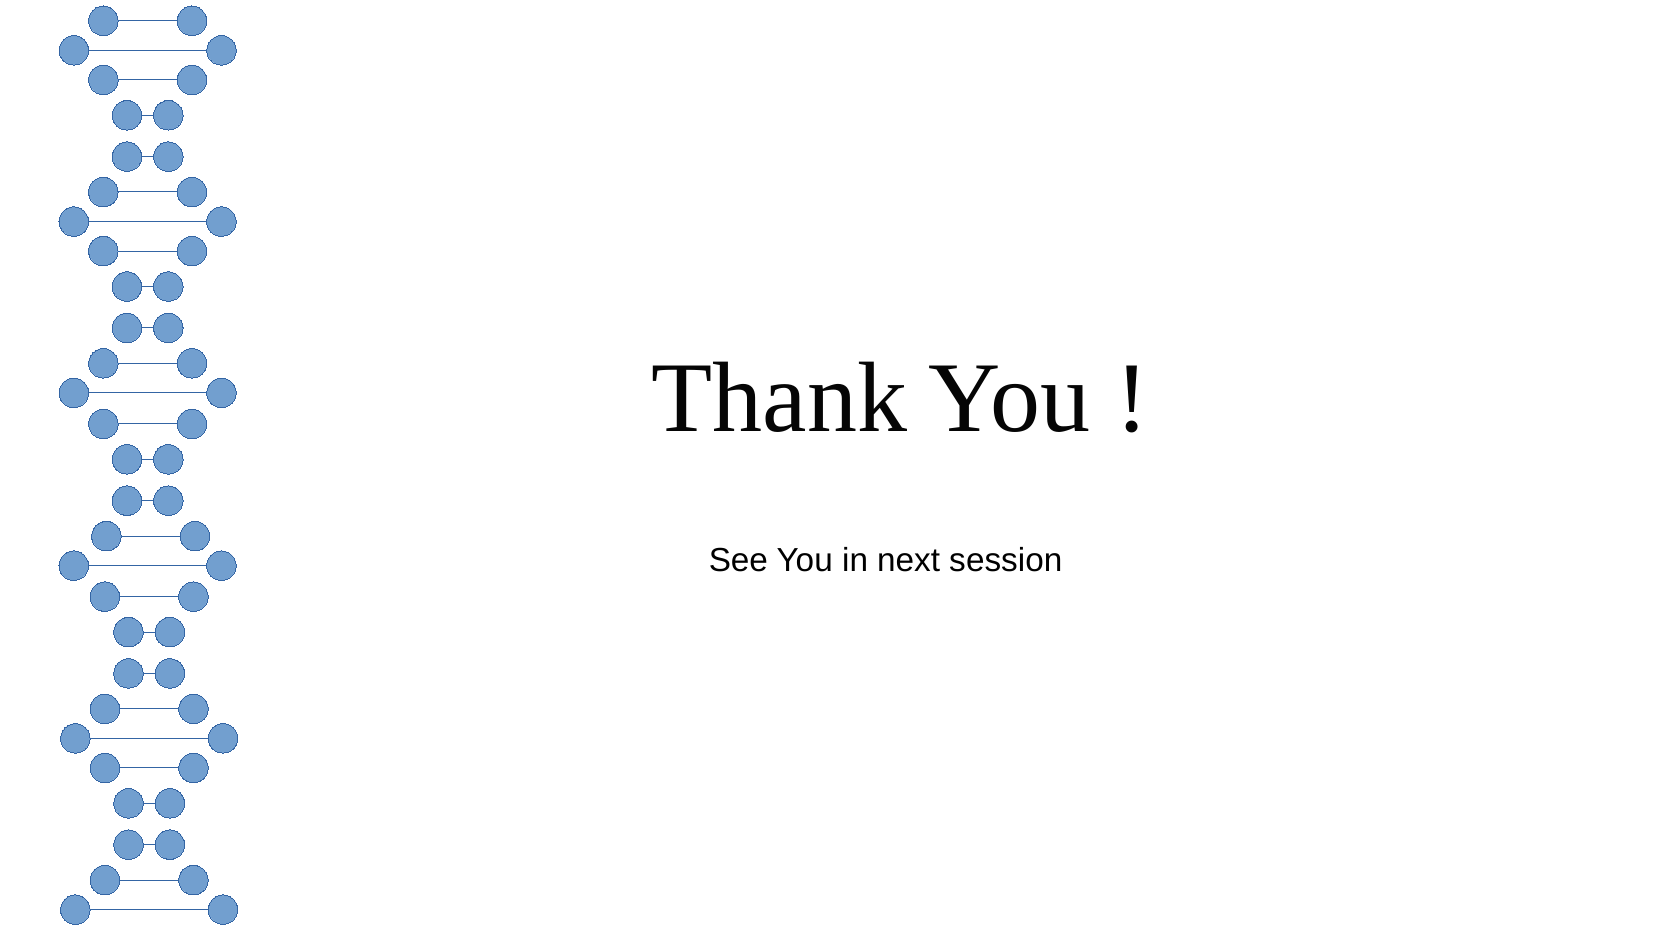

# Thank You !
See You in next session